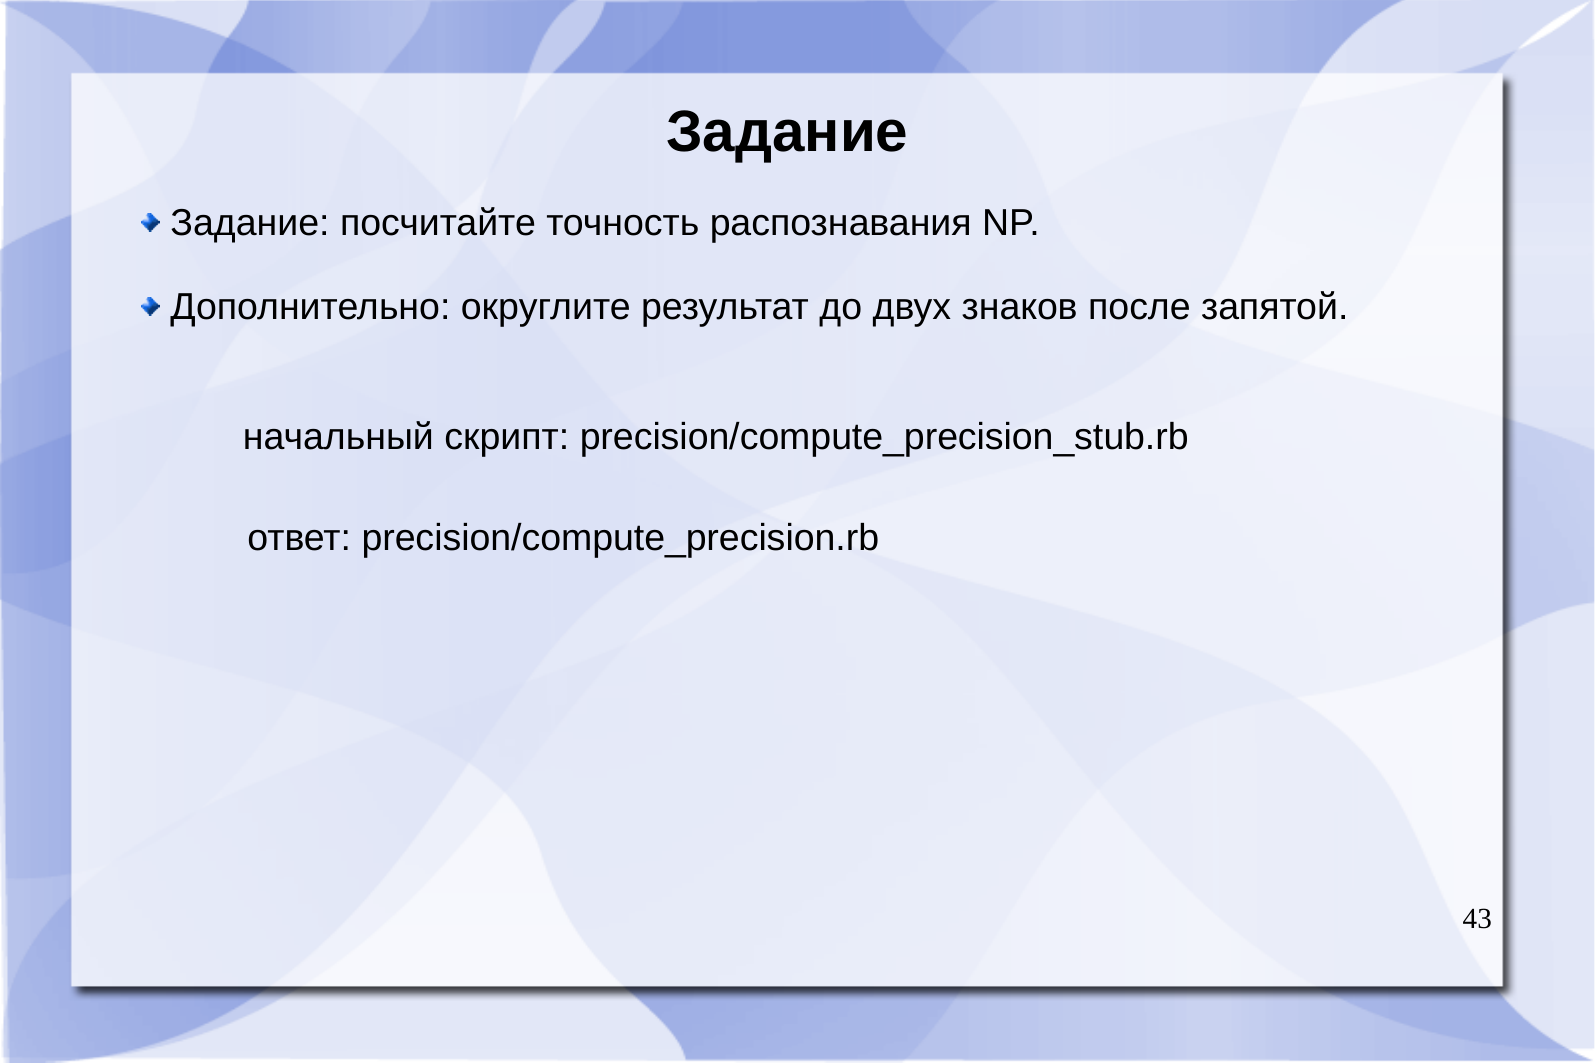

# Задание
 Задание: посчитайте точность распознавания NP.
 Дополнительно: округлите результат до двух знаков после запятой.
начальный скрипт: precision/compute_precision_stub.rb
ответ: precision/compute_precision.rb
43